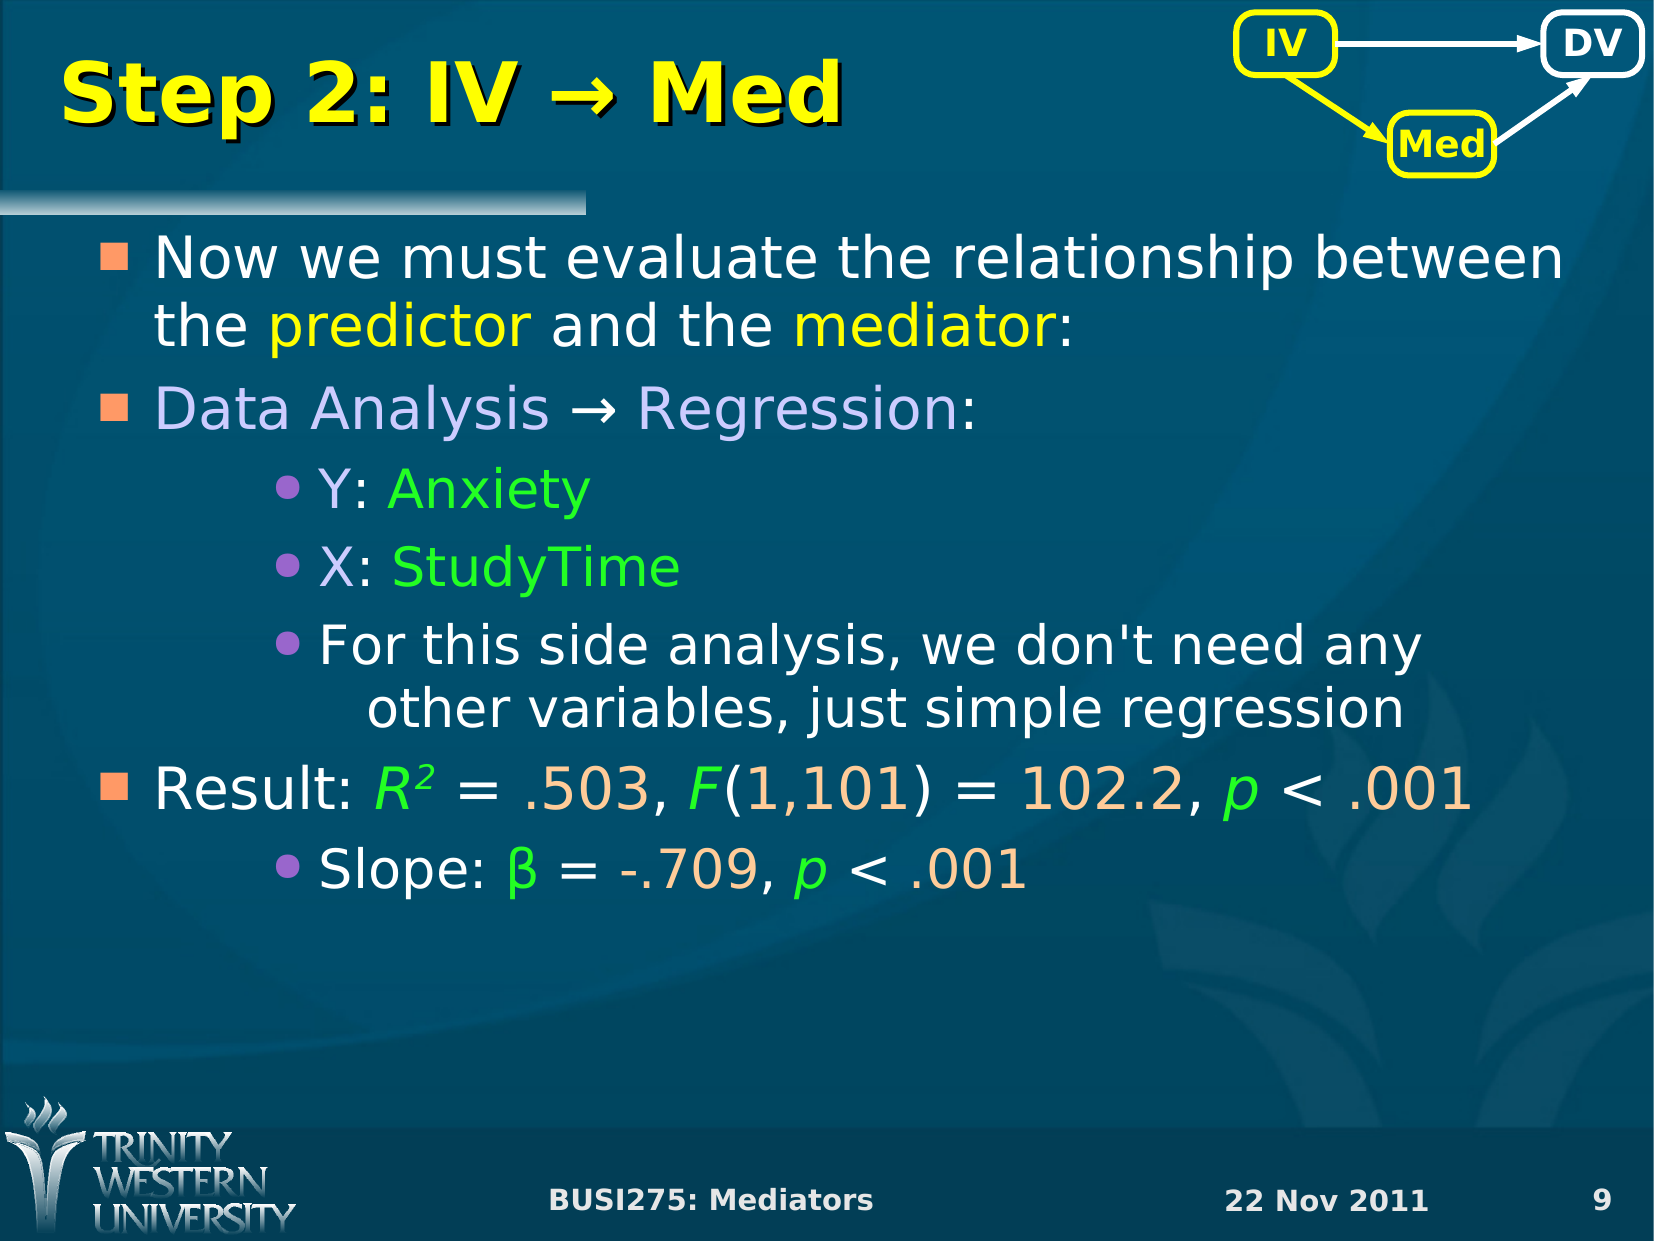

# Step 2: IV → Med
IV
DV
Med
Now we must evaluate the relationship between the predictor and the mediator:
Data Analysis → Regression:
Y: Anxiety
X: StudyTime
For this side analysis, we don't need any other variables, just simple regression
Result: R2 = .503, F(1,101) = 102.2, p < .001
Slope: β = -.709, p < .001
BUSI275: Mediators
22 Nov 2011
9